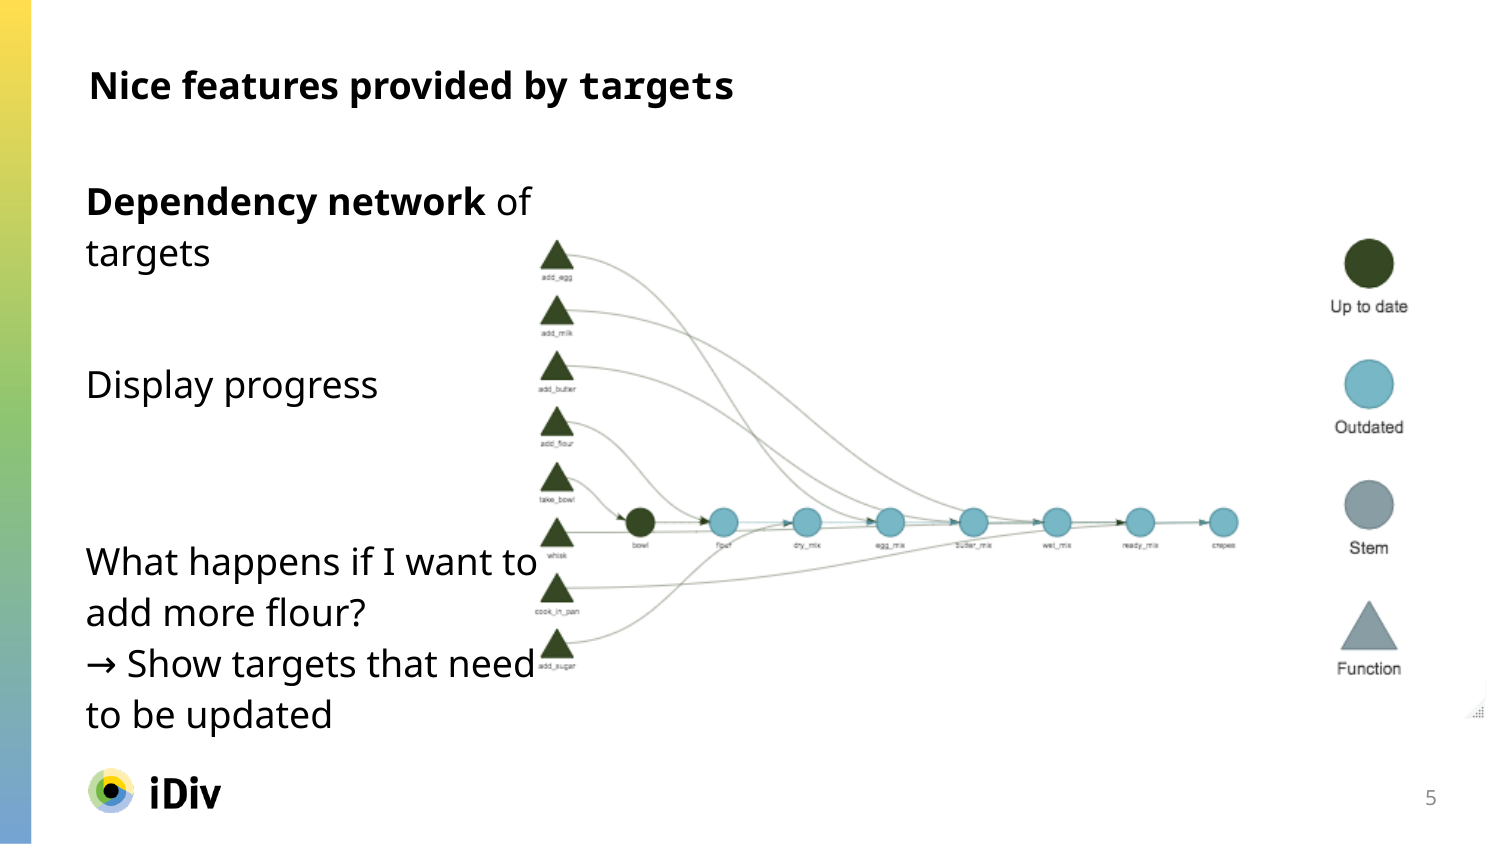

# Nice features provided by targets
Dependency network of targets
Display progress
What happens if I want to add more flour?
→ Show targets that need to be updated